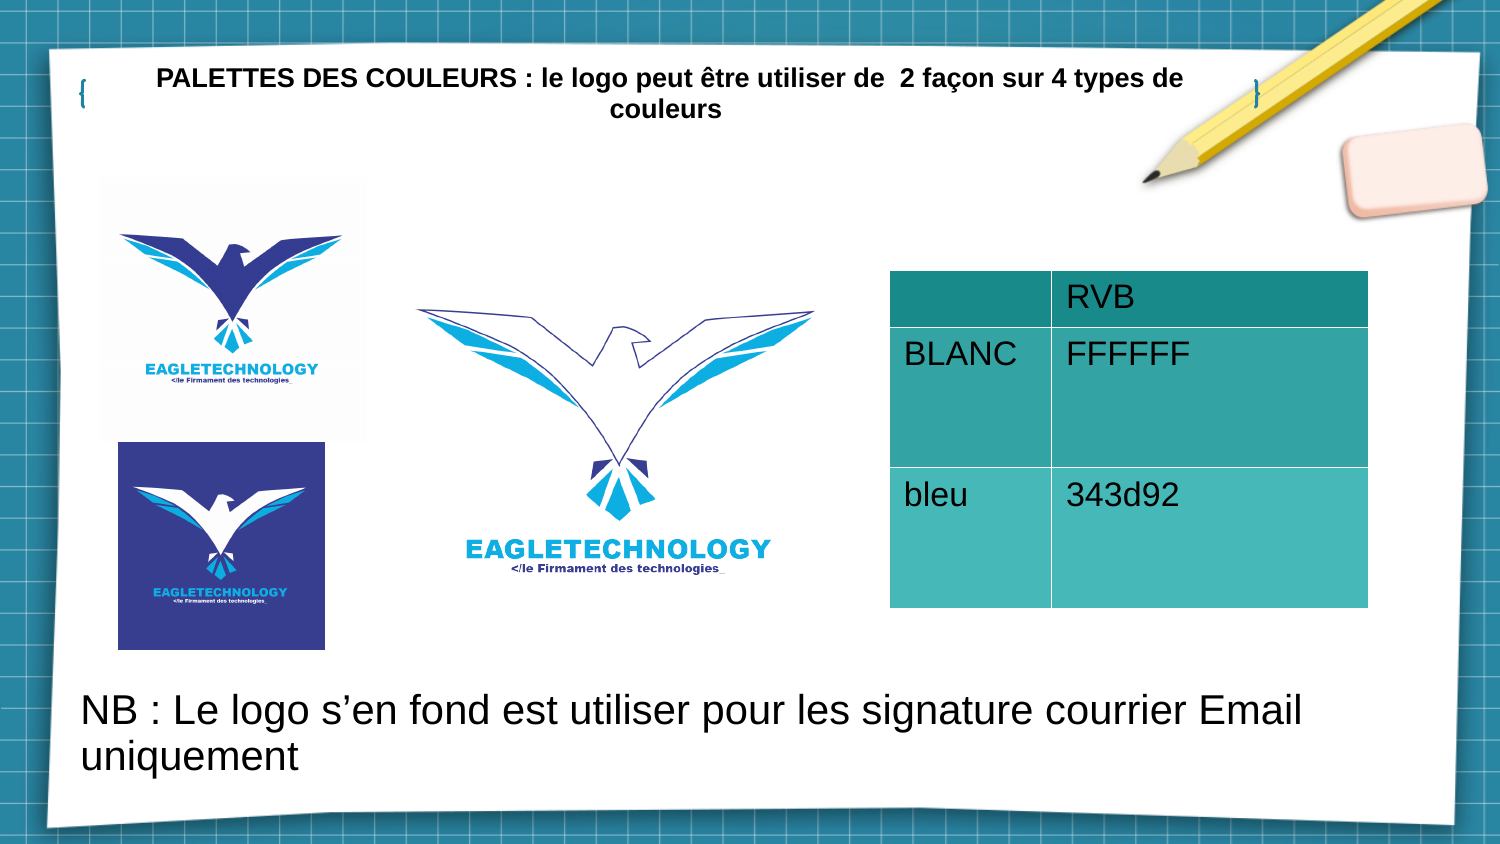

PALETTES DES COULEURS : le logo peut être utiliser de 2 façon sur 4 types de couleurs
| | RVB |
| --- | --- |
| BLANC | FFFFFF |
| bleu | 343d92 |
# NB : Le logo s’en fond est utiliser pour les signature courrier Email uniquement